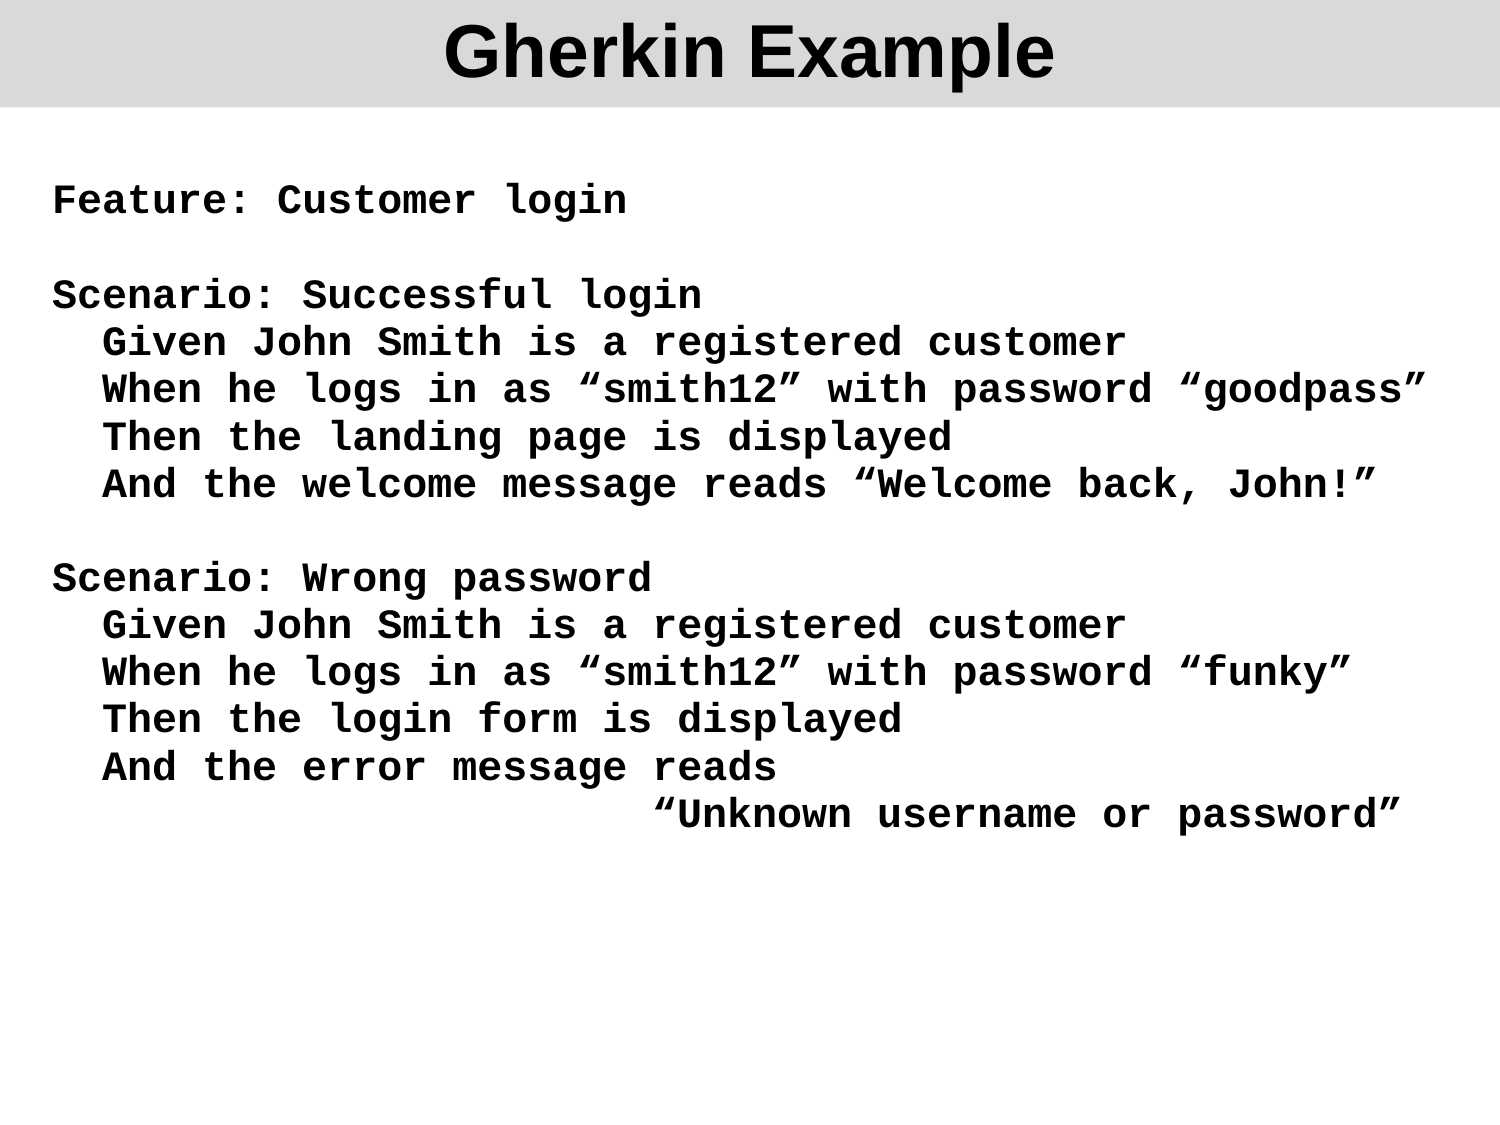

Gherkin Example
Feature: Customer login
Scenario: Successful login
 Given John Smith is a registered customer
 When he logs in as “smith12” with password “goodpass”
 Then the landing page is displayed
 And the welcome message reads “Welcome back, John!”
Scenario: Wrong password
 Given John Smith is a registered customer
 When he logs in as “smith12” with password “funky”
 Then the login form is displayed
 And the error message reads
								“Unknown username or password”